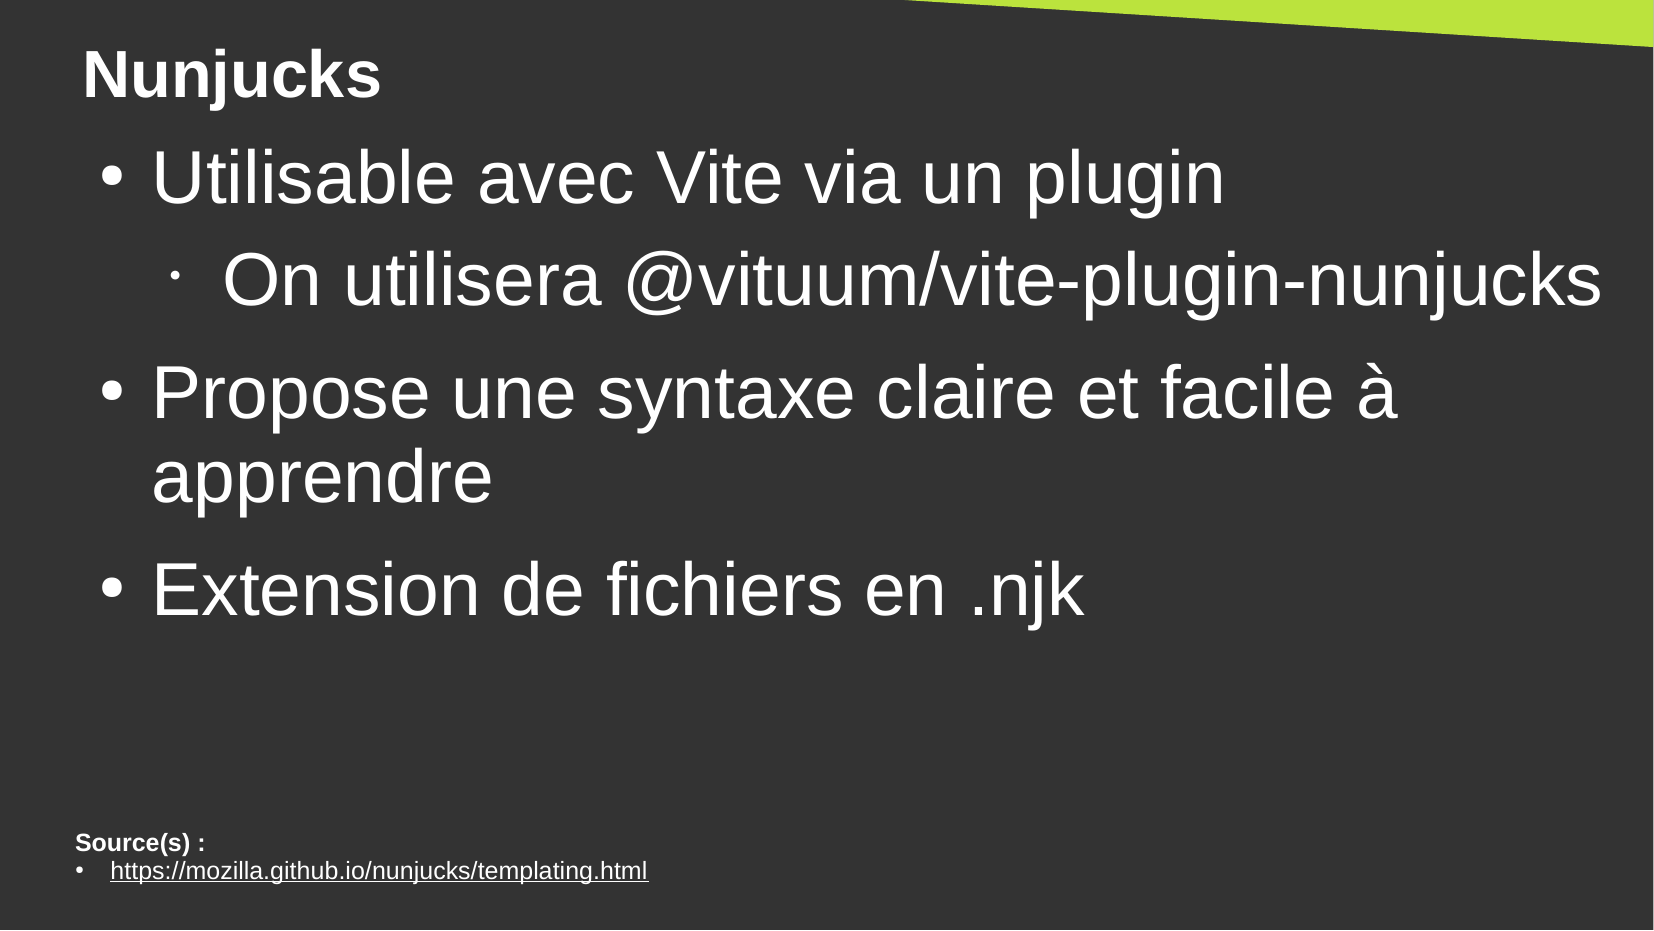

# Nunjucks
Utilisable avec Vite via un plugin
On utilisera @vituum/vite-plugin-nunjucks
Propose une syntaxe claire et facile à apprendre
Extension de fichiers en .njk
Source(s) :
https://mozilla.github.io/nunjucks/templating.html